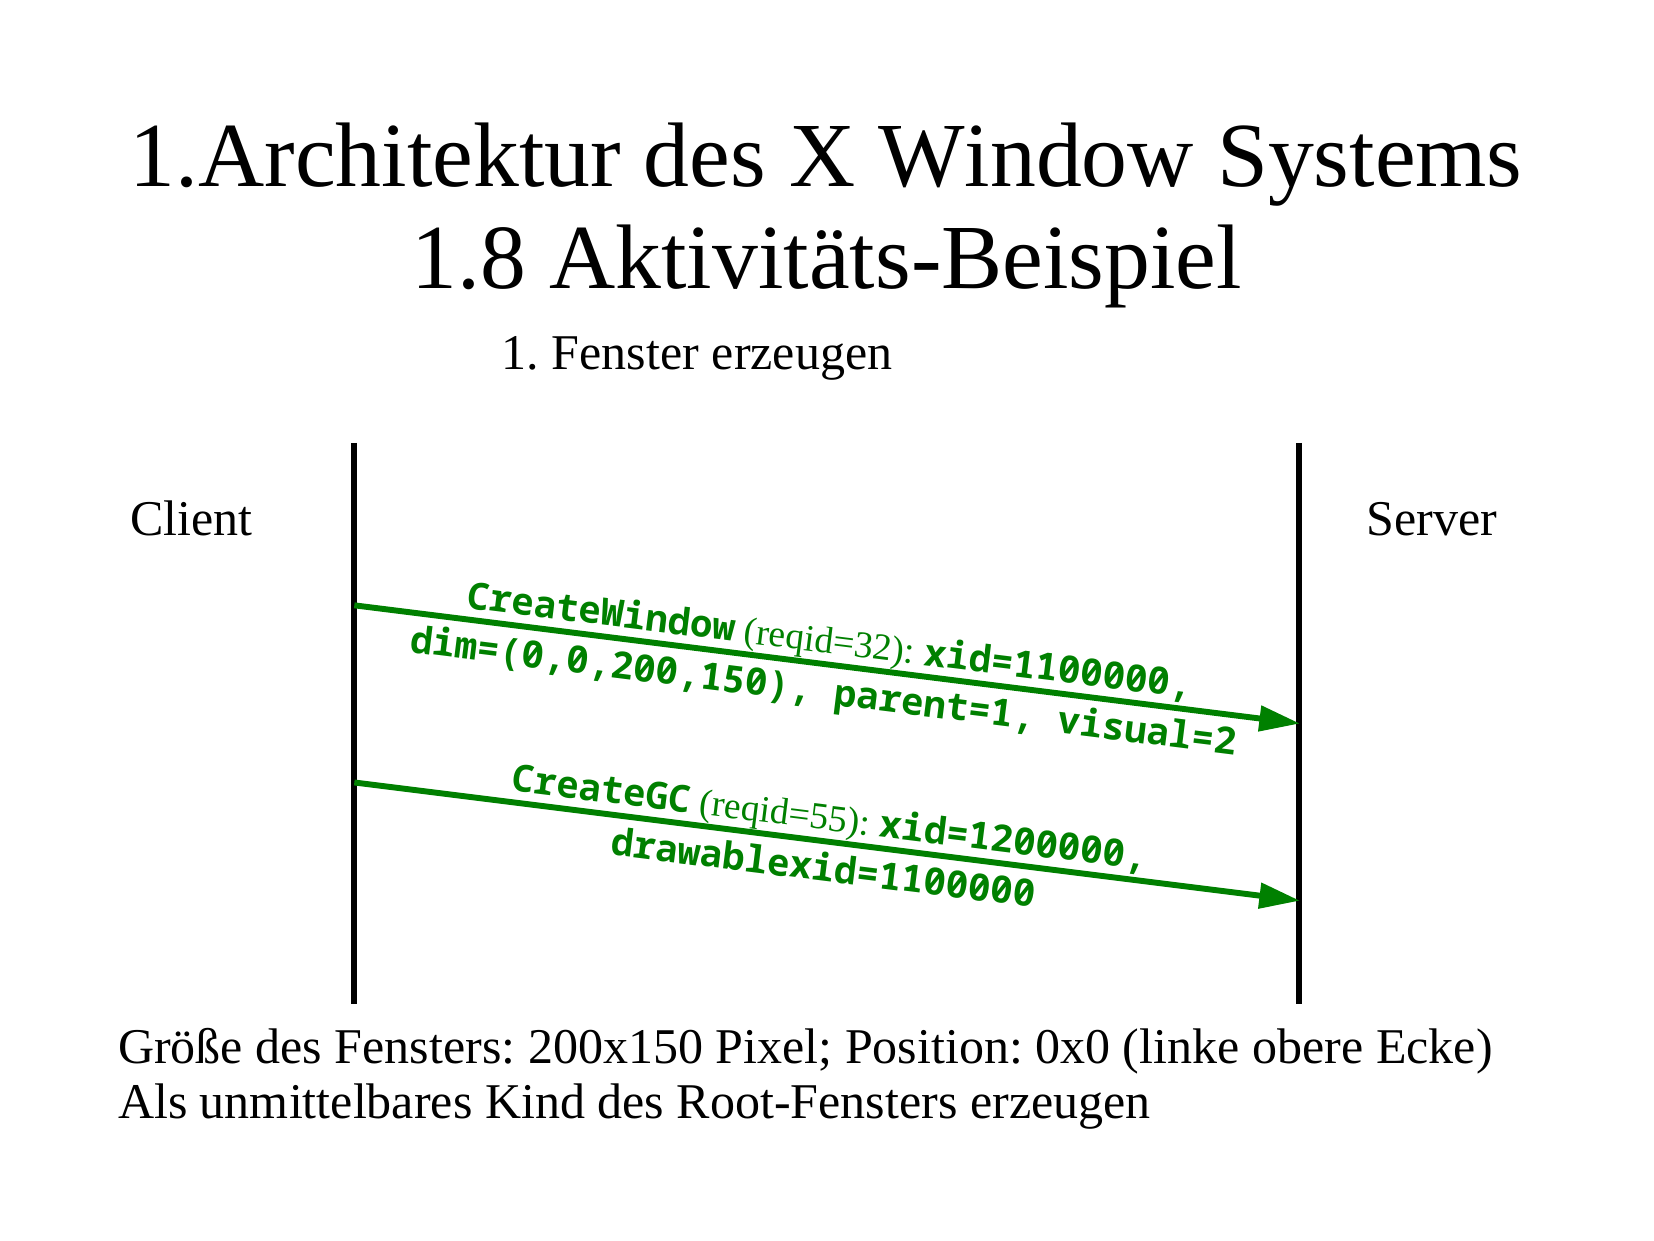

# 1.Architektur des X Window Systems 1.8 Aktivitäts-Beispiel
1. Fenster erzeugen
Client
Server
CreateWindow (reqid=32): xid=1100000,
dim=(0,0,200,150), parent=1, visual=2
CreateGC (reqid=55): xid=1200000,
drawablexid=1100000
Größe des Fensters: 200x150 Pixel; Position: 0x0 (linke obere Ecke)
Als unmittelbares Kind des Root-Fensters erzeugen